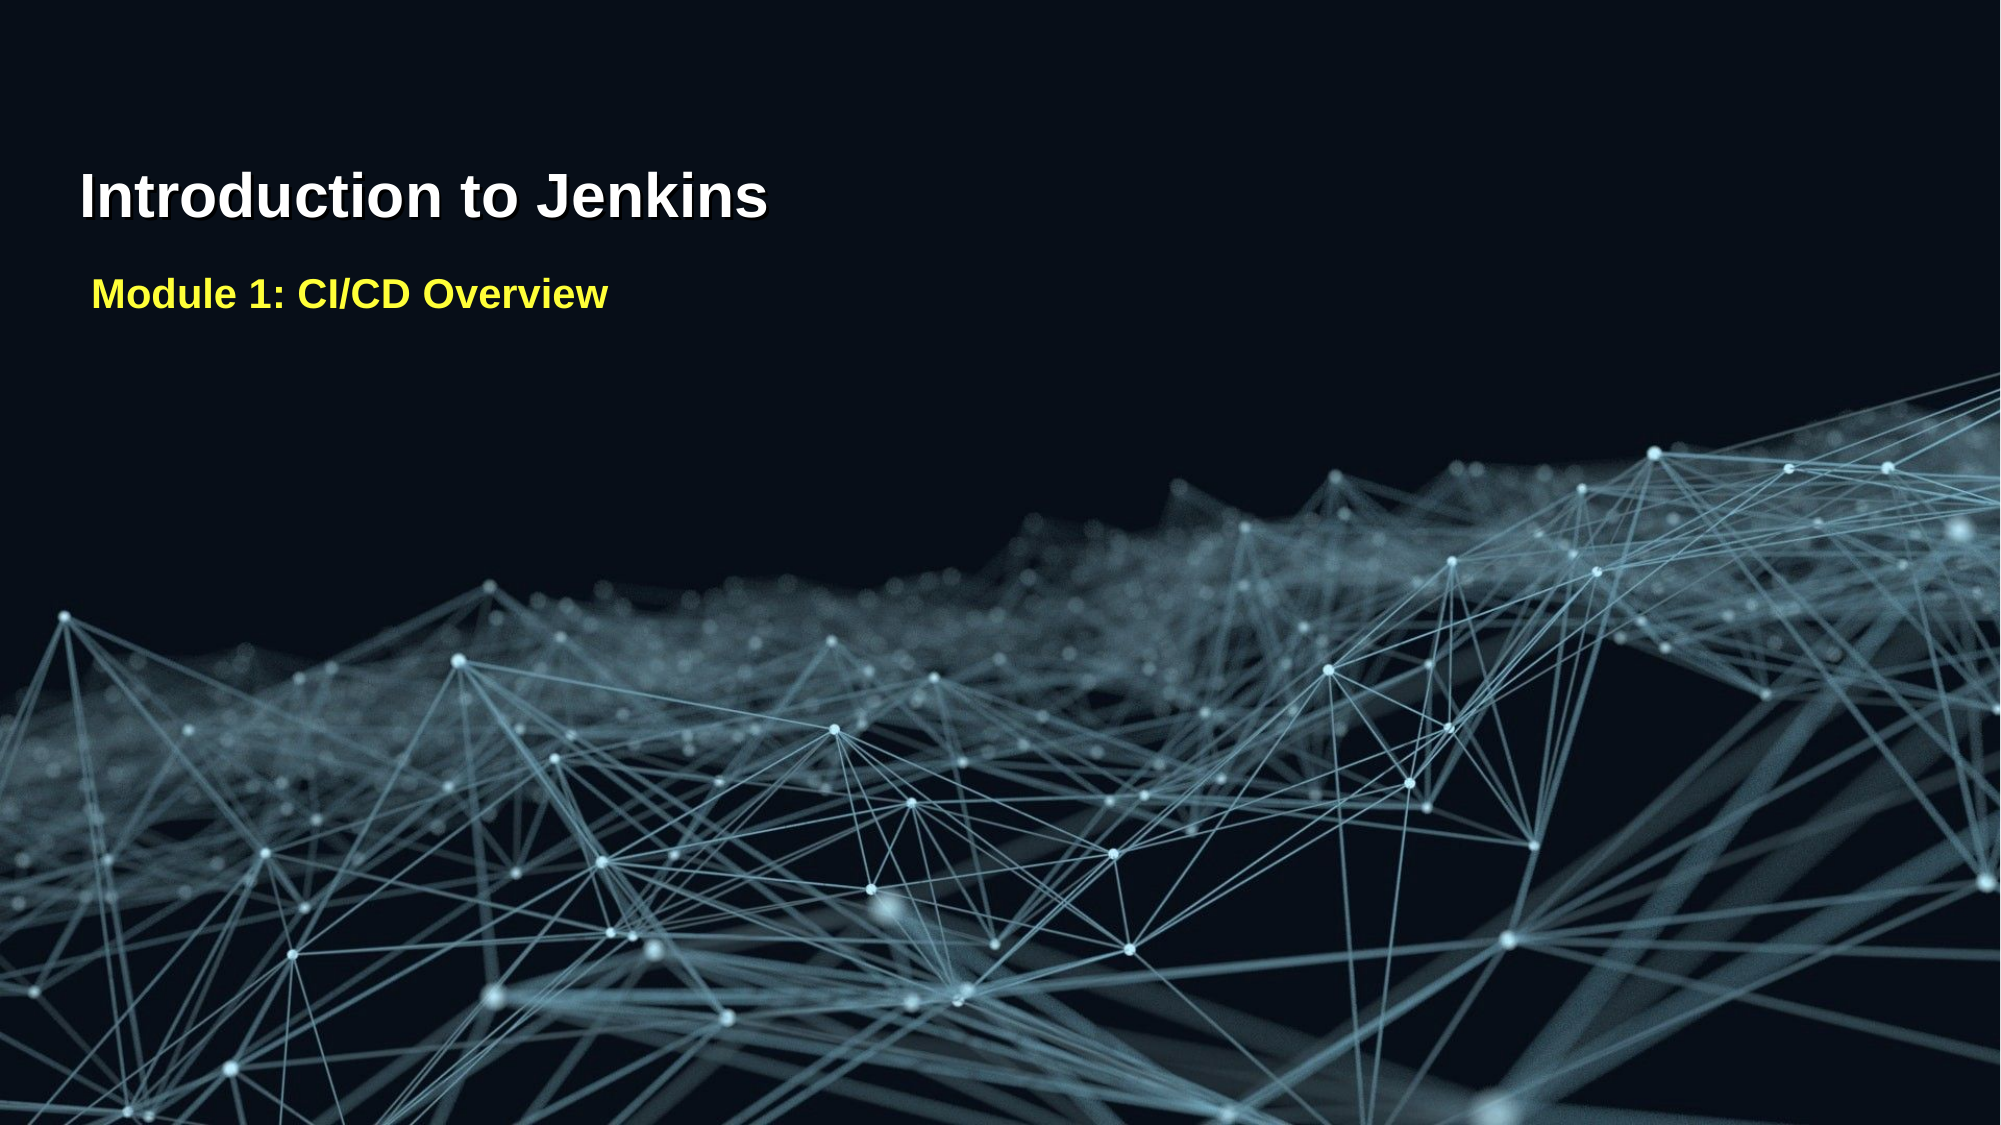

Introduction to Jenkins
Module 1: CI/CD Overview